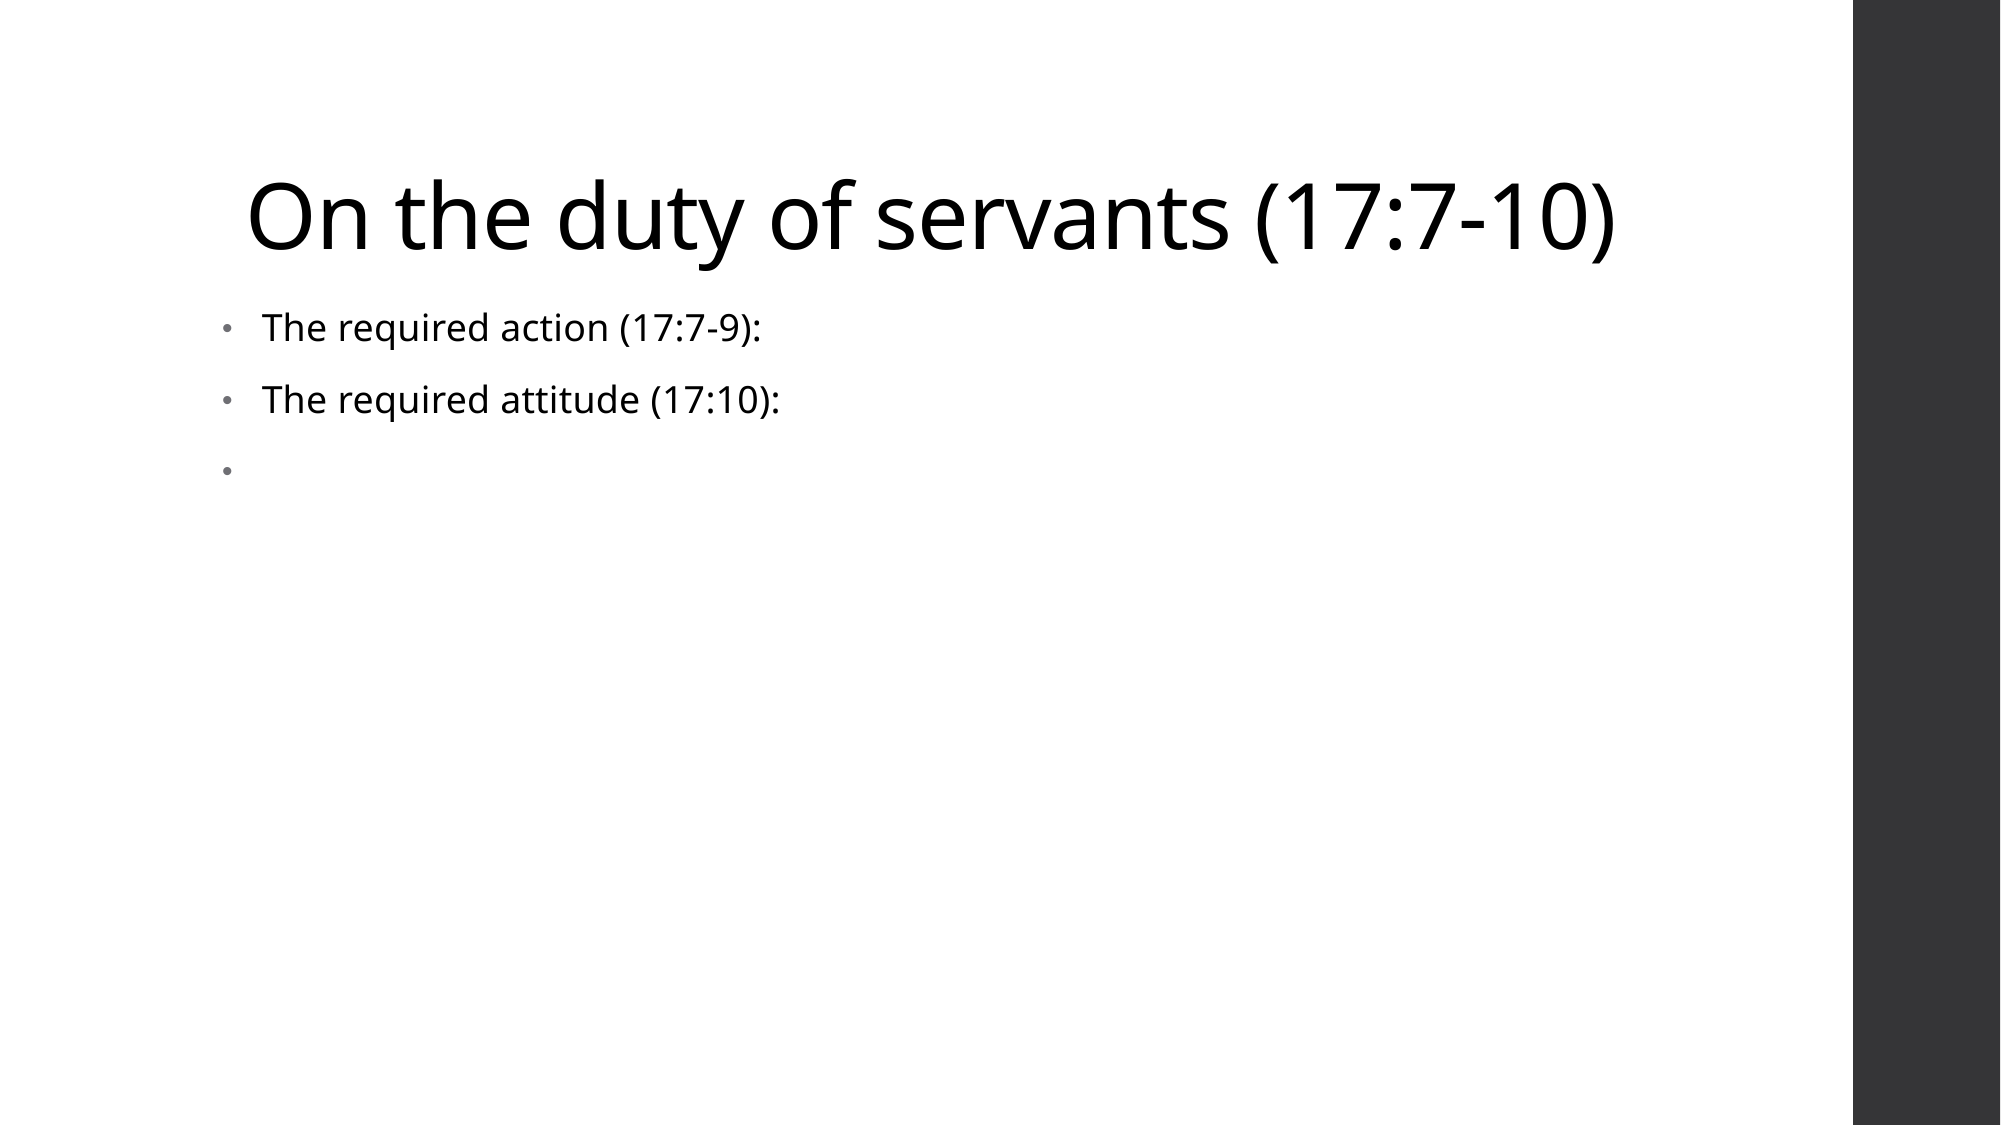

# On the duty of servants (17:7-10)
 The required action (17:7-9):
 The required attitude (17:10):